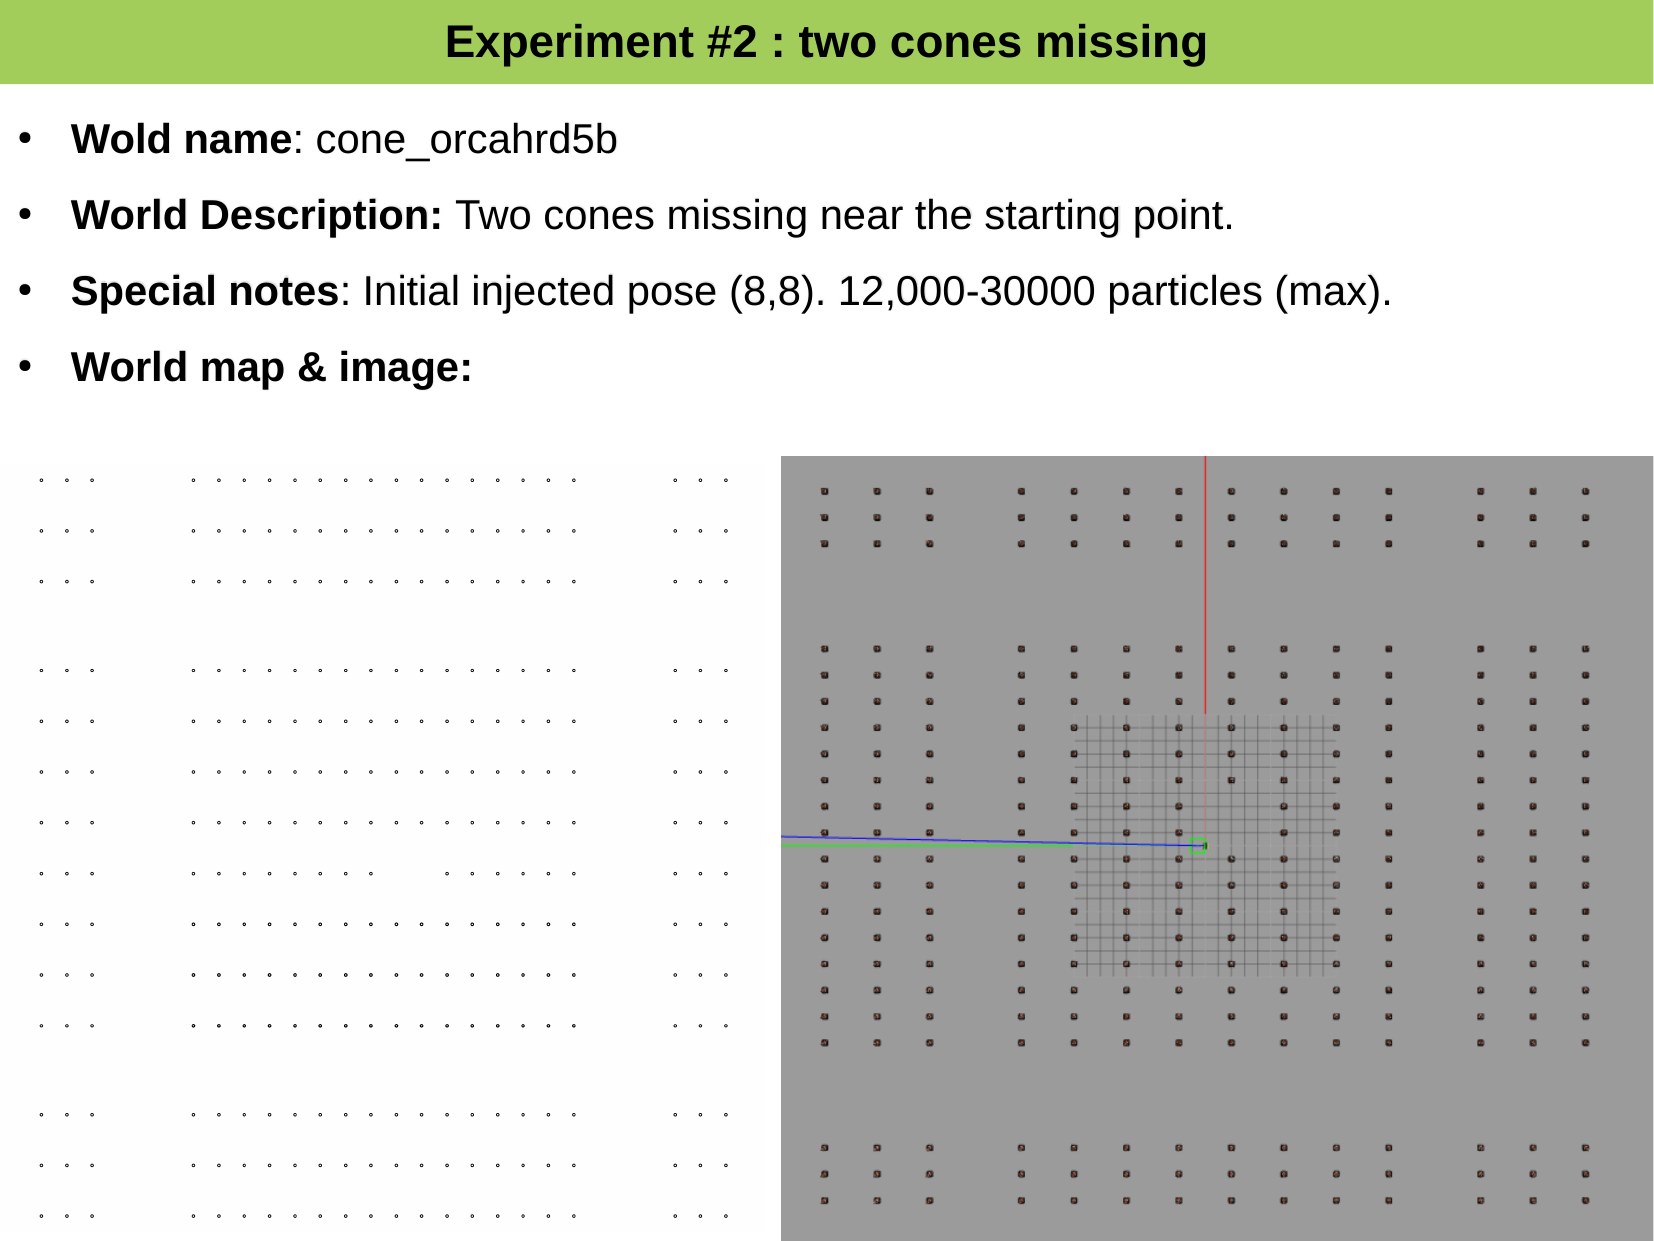

# Experiment #2 : two cones missing
Wold name: cone_orcahrd5b
World Description: Two cones missing near the starting point.
Special notes: Initial injected pose (8,8). 12,000-30000 particles (max).
World map & image: